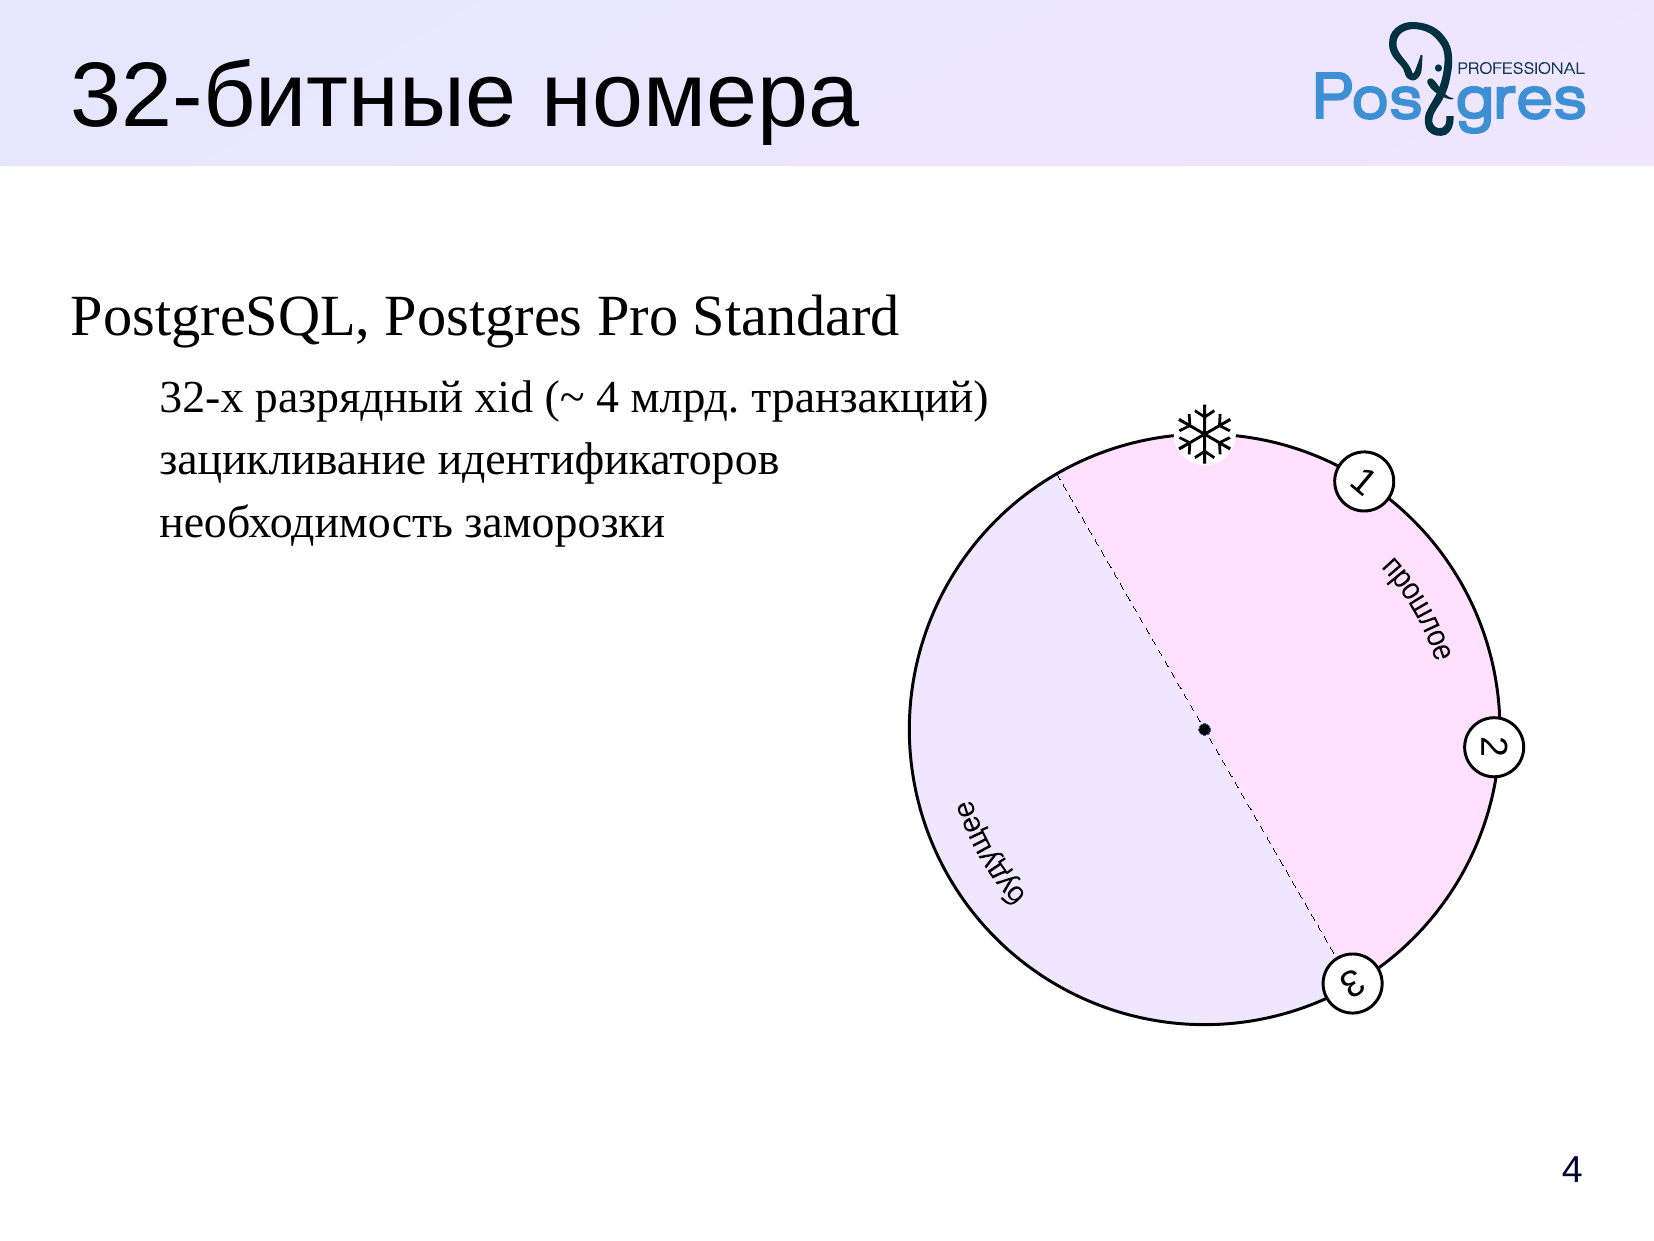

# 32-битные номера
PostgreSQL, Postgres Pro Standard
32-х разрядный xid (~ 4 млрд. транзакций)
зацикливание идентификаторов
необходимость заморозки
1
будущее
прошлое
2
3